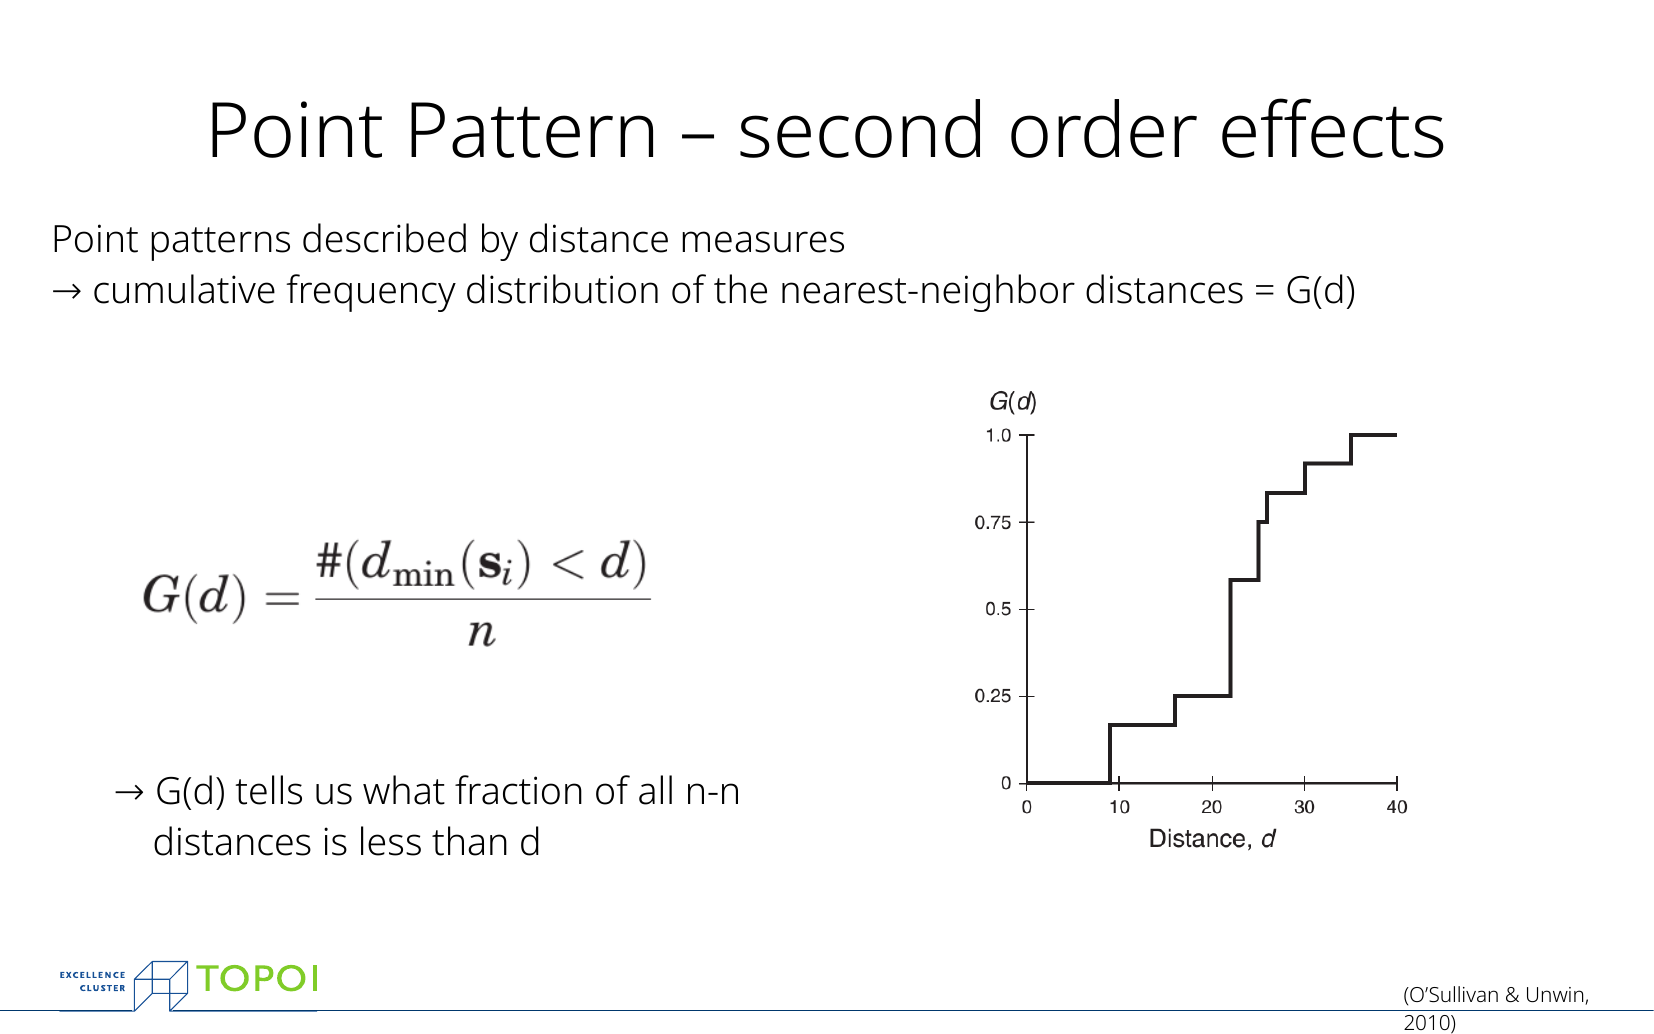

# Point Pattern – second order effects
Point patterns described by distance measures
→ cumulative frequency distribution of the nearest-neighbor distances = G(d)
→ G(d) tells us what fraction of all n-n 			distances is less than d
(O’Sullivan & Unwin, 2010)